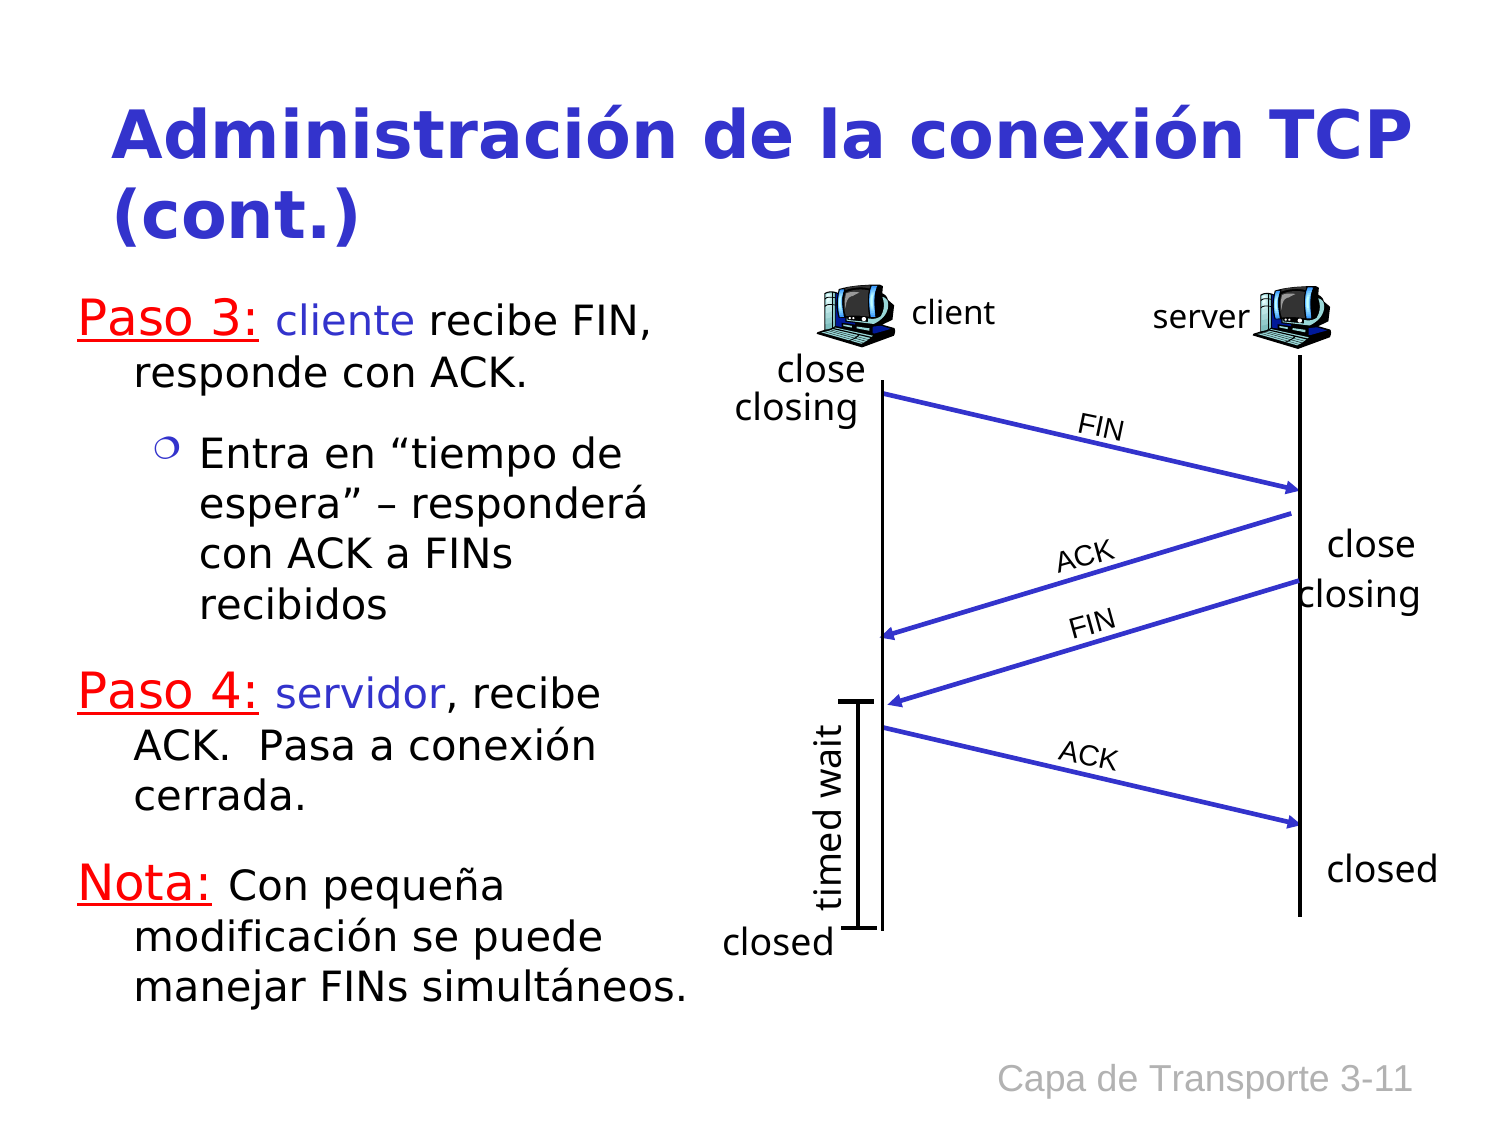

# Administración de la conexión TCP (cont.)
Paso 3: cliente recibe FIN, responde con ACK.
Entra en “tiempo de espera” – responderá con ACK a FINs recibidos
Paso 4: servidor, recibe ACK. Pasa a conexión cerrada.
Nota: Con pequeña modificación se puede manejar FINs simultáneos.
client
server
close
closing
FIN
close
ACK
closing
FIN
ACK
timed wait
closed
closed
11